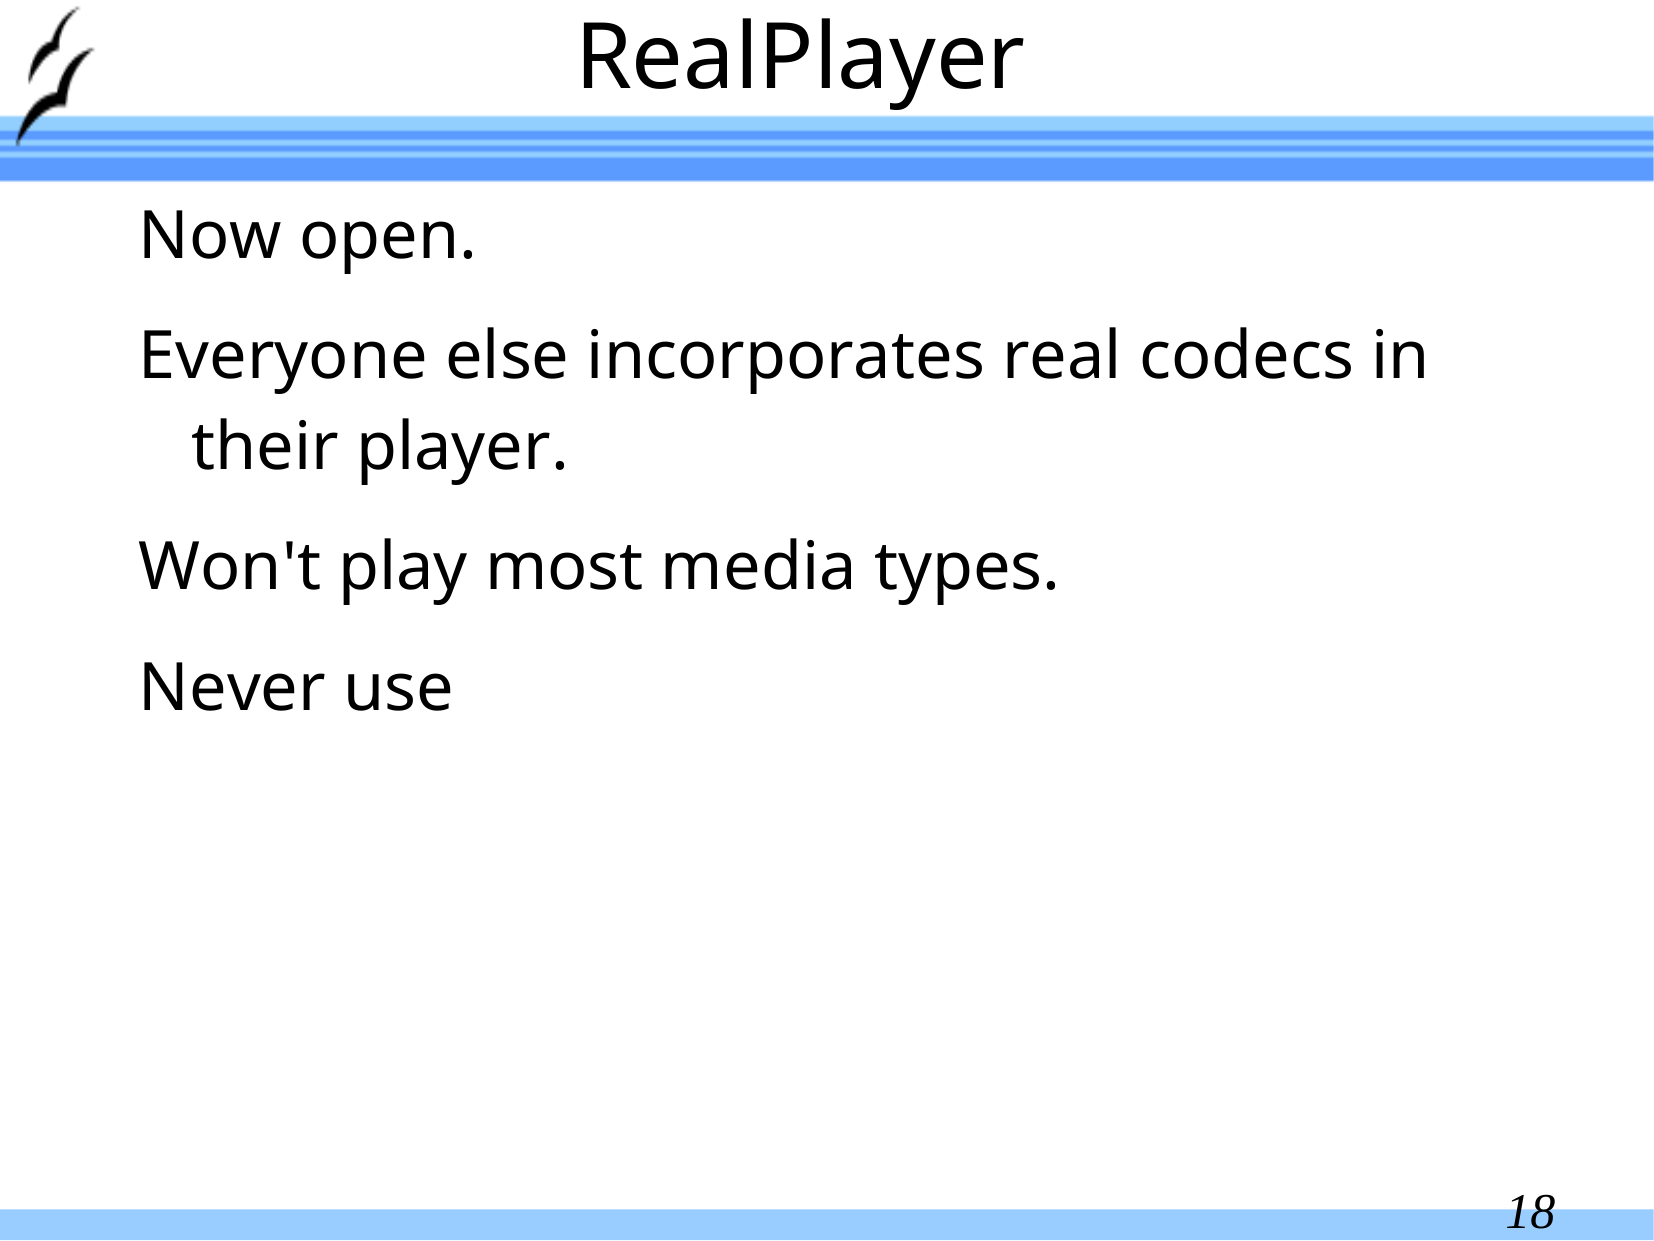

# RealPlayer
Now open.
Everyone else incorporates real codecs in their player.
Won't play most media types.
Never use